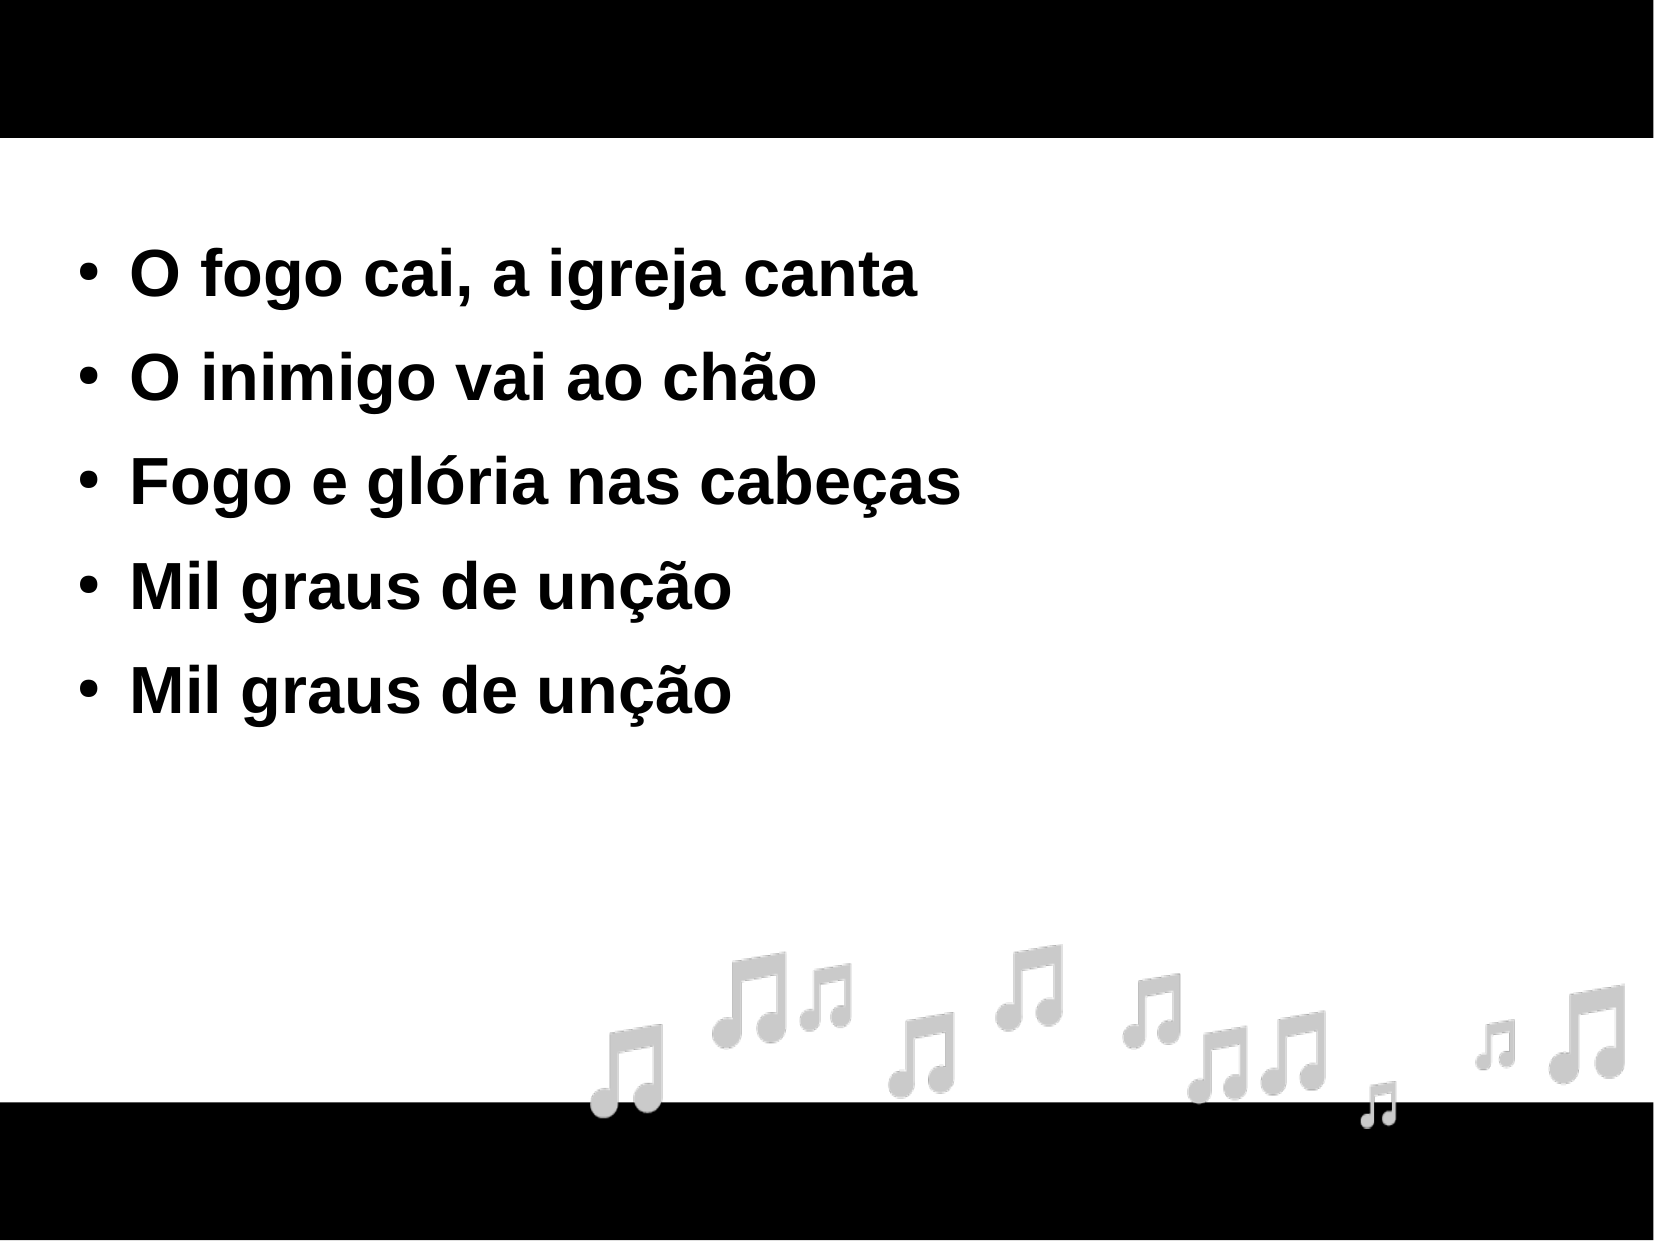

# O fogo cai, a igreja canta
O inimigo vai ao chão
Fogo e glória nas cabeças
Mil graus de unção
Mil graus de unção